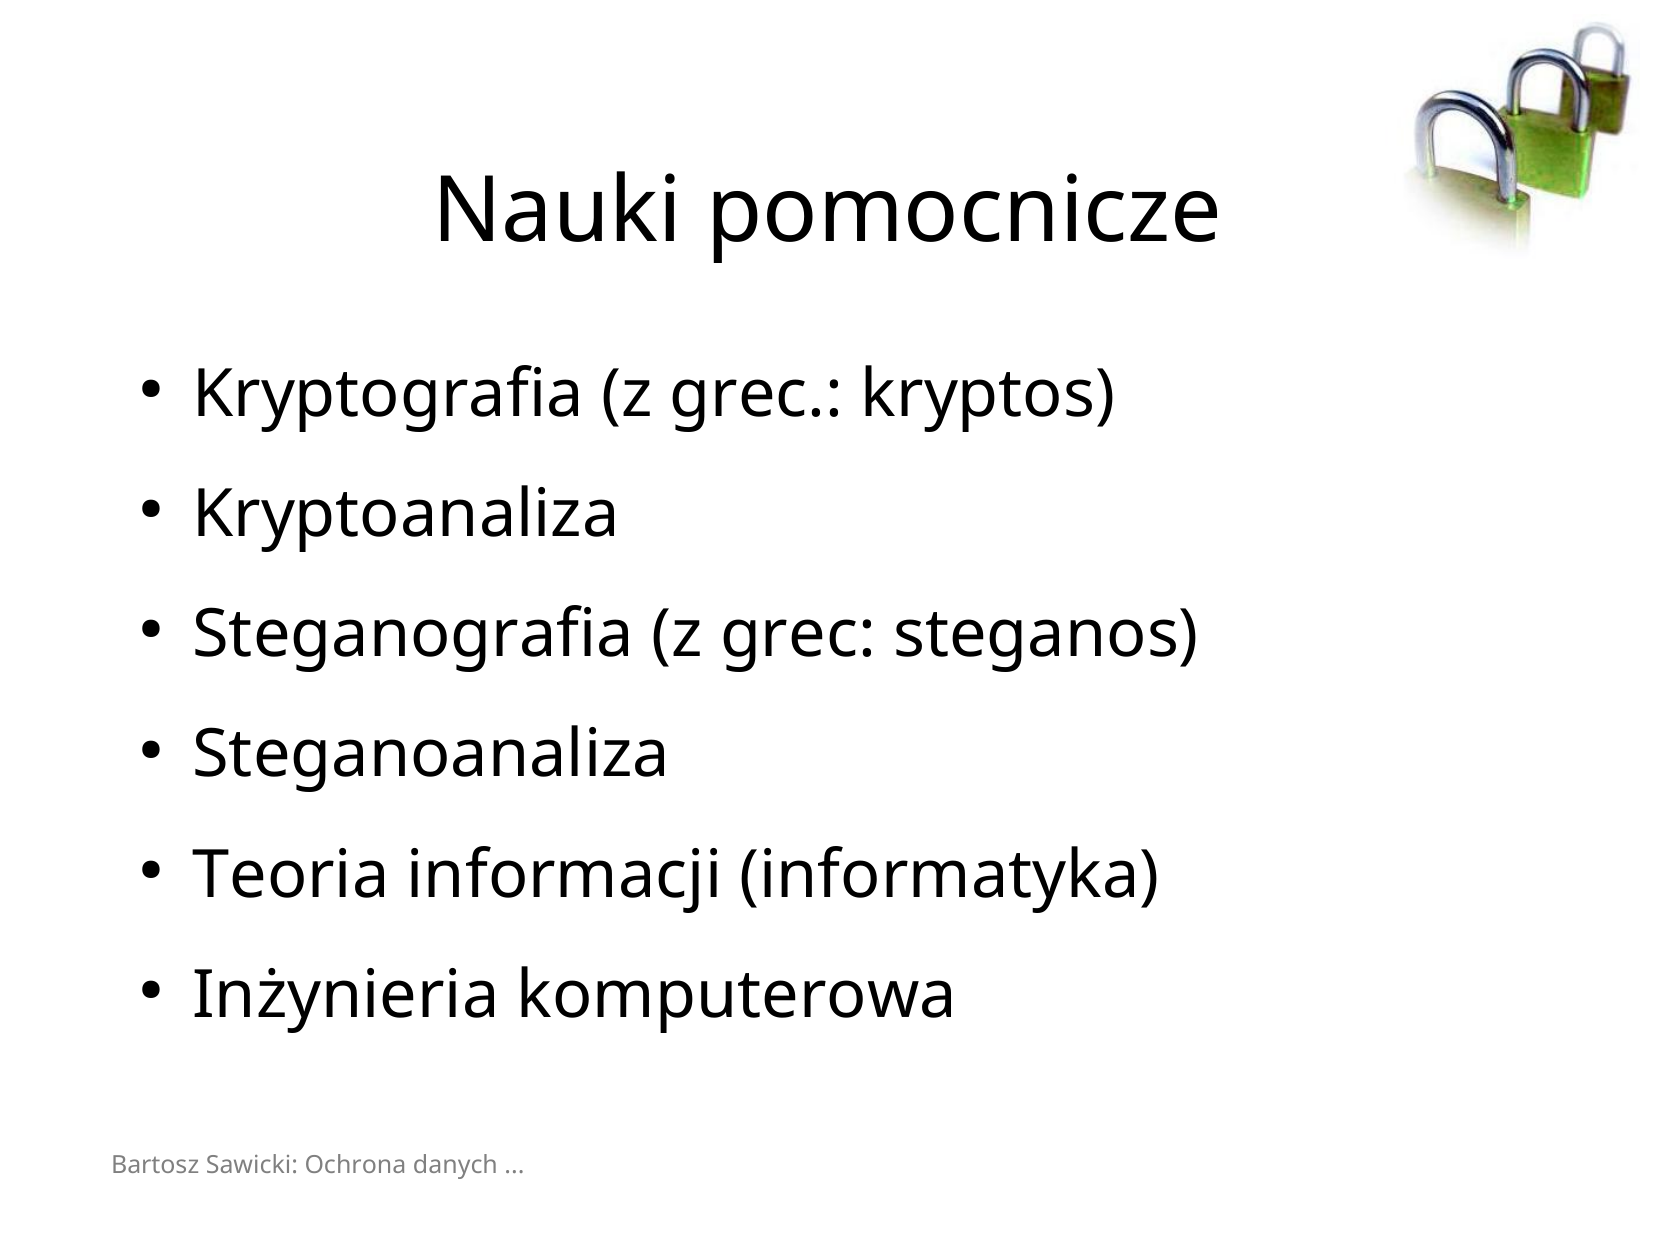

# Nauki pomocnicze
Kryptografia (z grec.: kryptos)
Kryptoanaliza
Steganografia (z grec: steganos)
Steganoanaliza
Teoria informacji (informatyka)
Inżynieria komputerowa